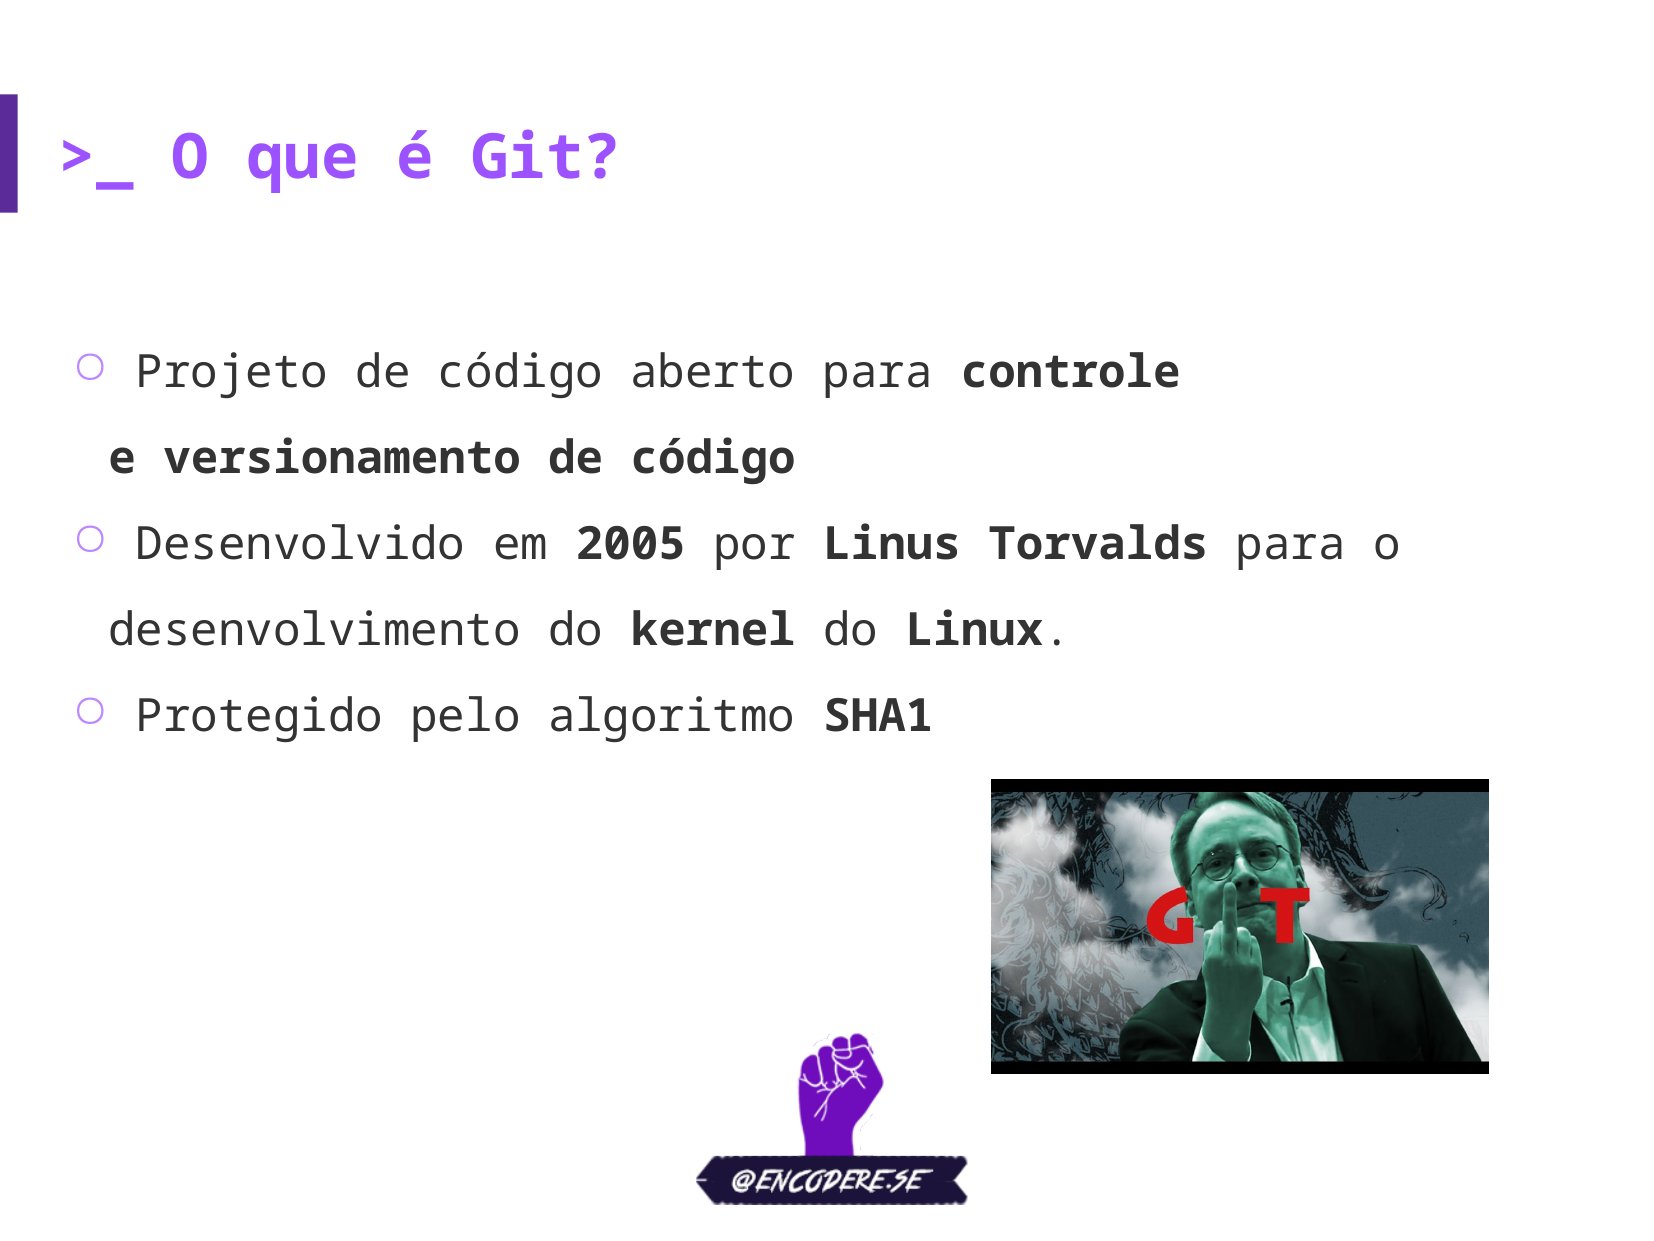

# >_ O que é Git?
 Projeto de código aberto para controle
e versionamento de código
 Desenvolvido em 2005 por Linus Torvalds para o
desenvolvimento do kernel do Linux.
 Protegido pelo algoritmo SHA1